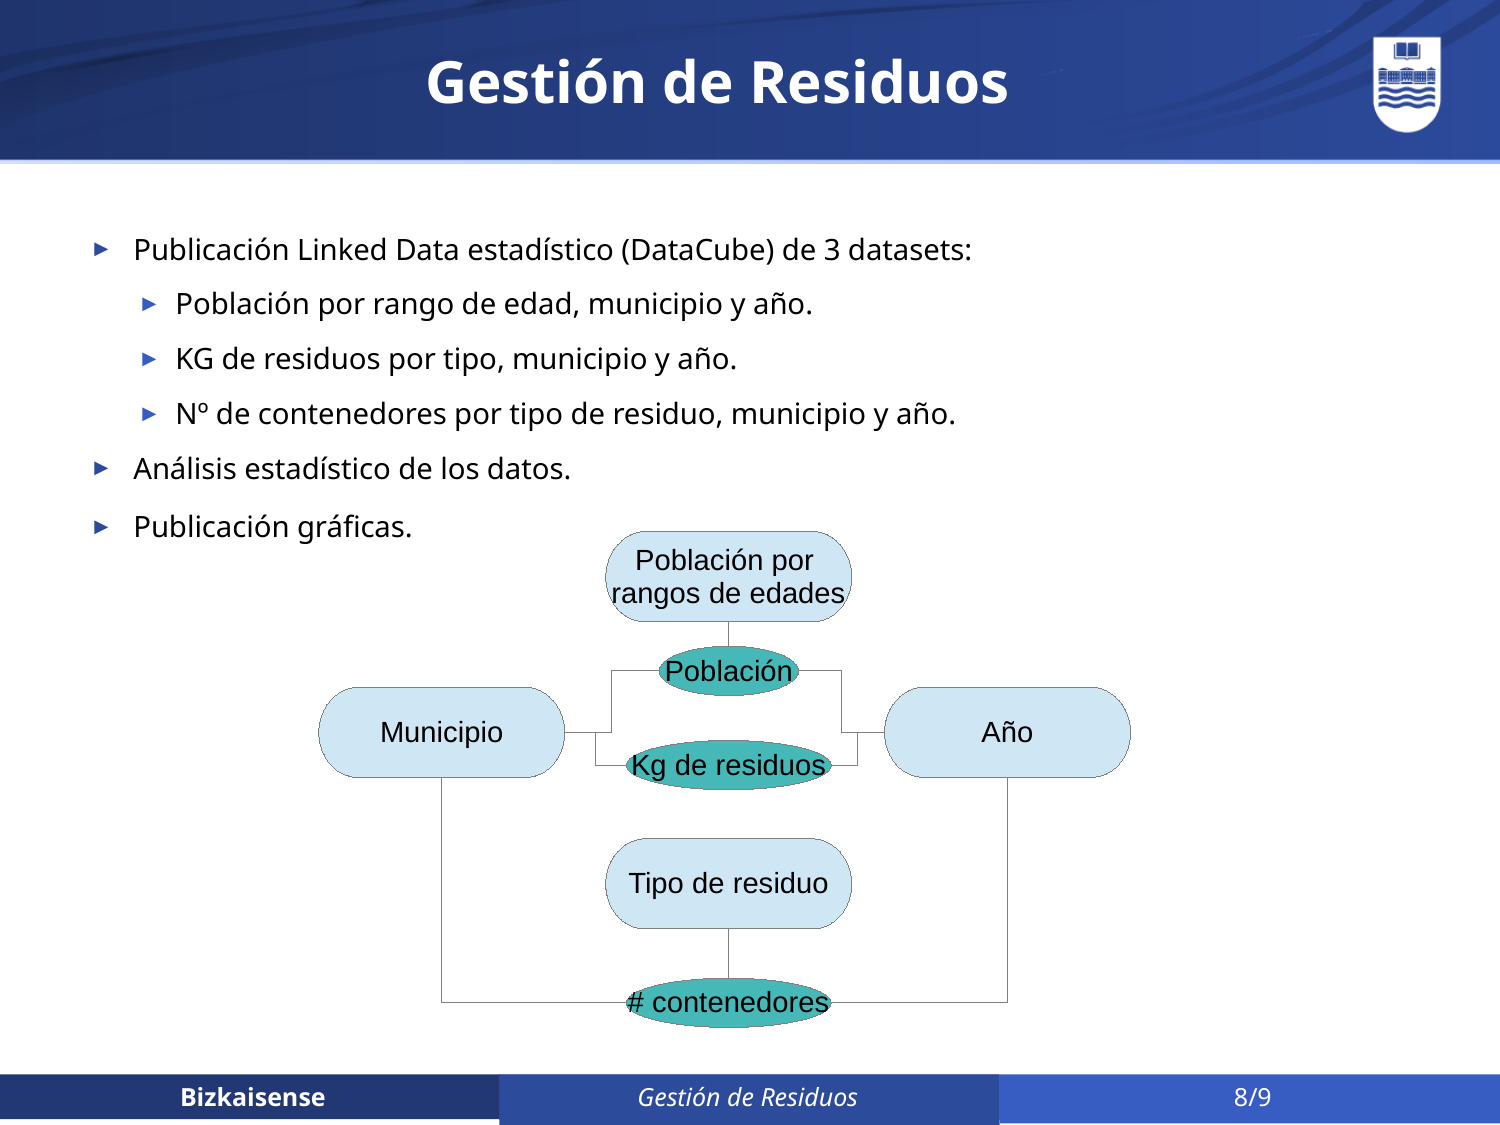

# Gestión de Residuos
 Publicación Linked Data estadístico (DataCube) de 3 datasets:
 Población por rango de edad, municipio y año.
 KG de residuos por tipo, municipio y año.
 Nº de contenedores por tipo de residuo, municipio y año.
 Análisis estadístico de los datos.
 Publicación gráficas.
Población por
rangos de edades
Población
Municipio
Año
Kg de residuos
Tipo de residuo
# contenedores
Gestión de Residuos